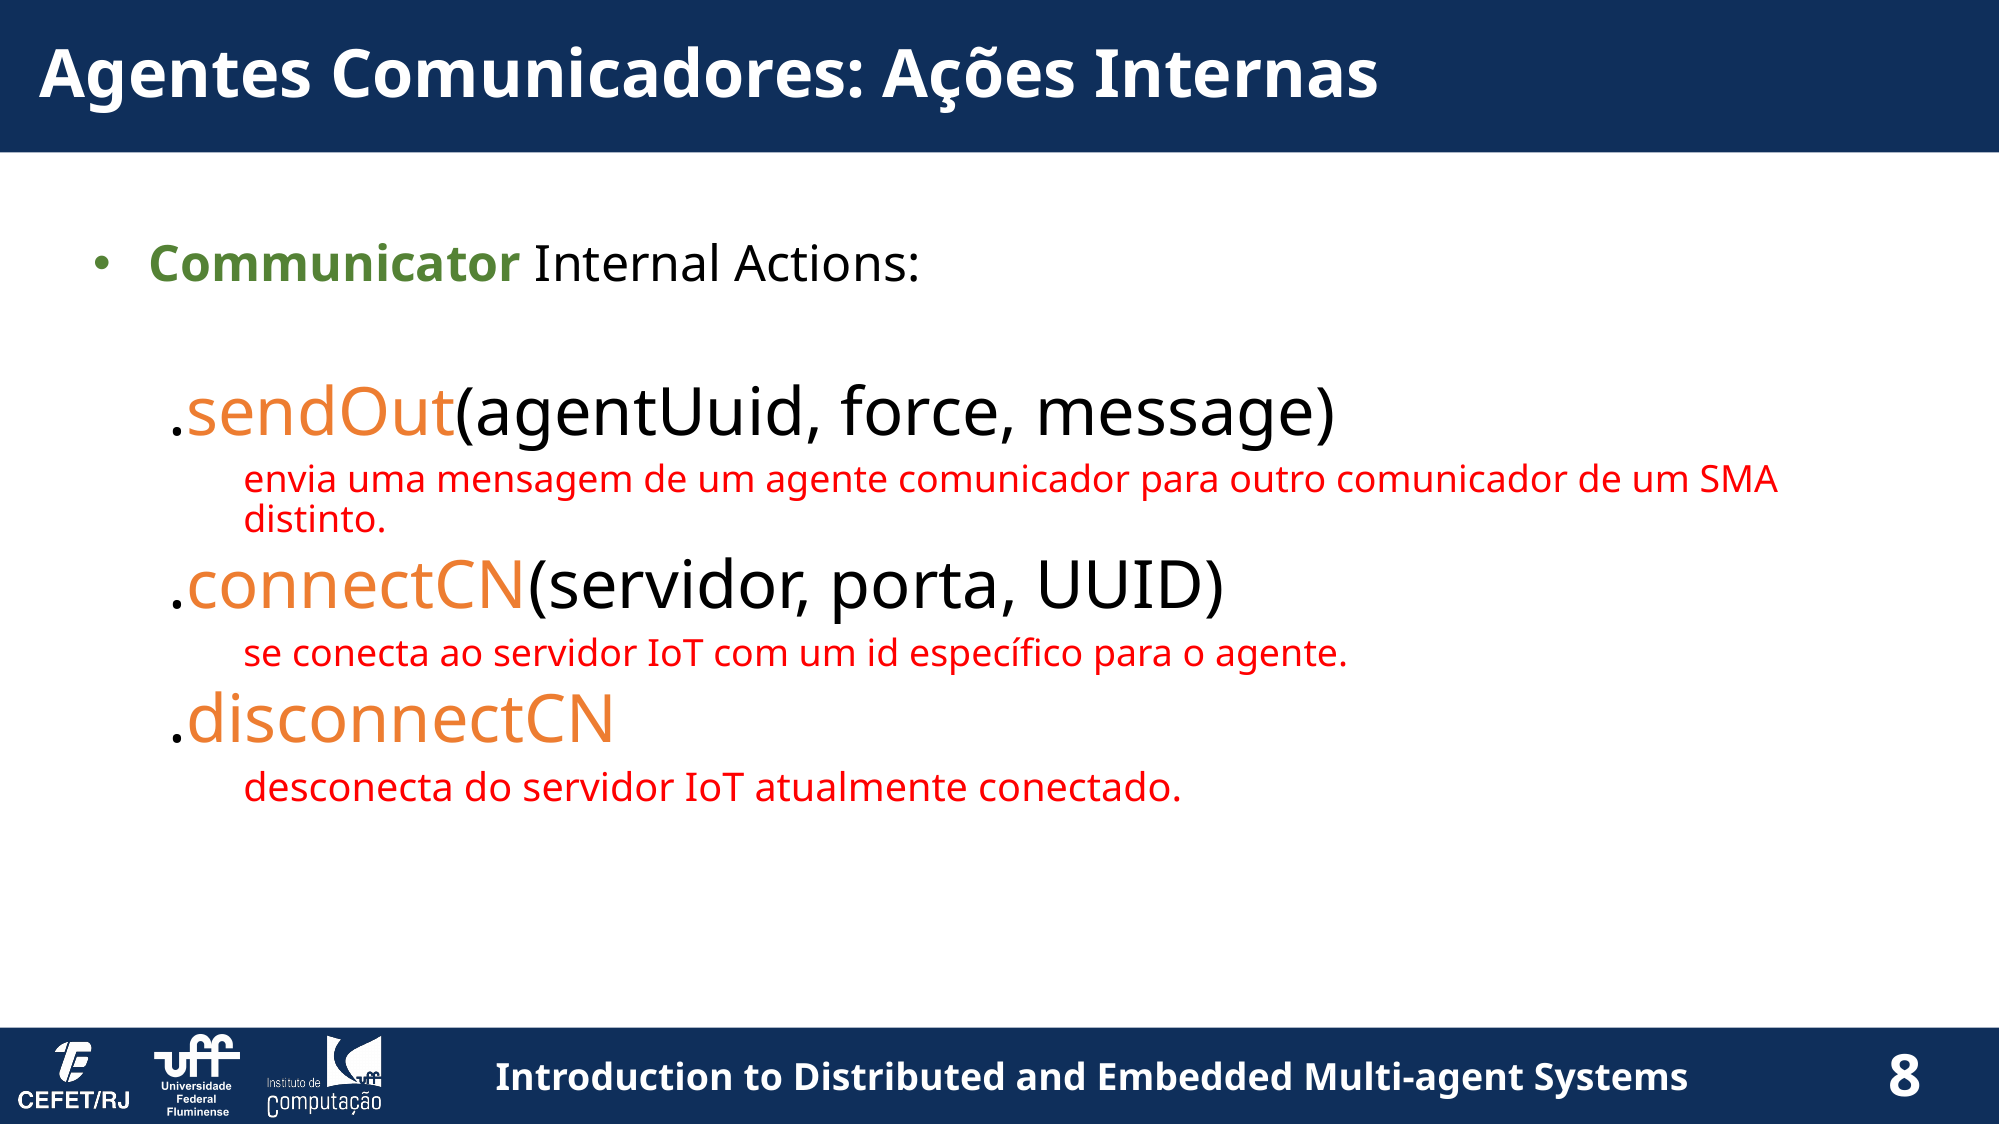

Agentes Comunicadores: Ações Internas
Communicator Internal Actions:
.sendOut(agentUuid, force, message)
envia uma mensagem de um agente comunicador para outro comunicador de um SMA distinto.
.connectCN(servidor, porta, UUID)
se conecta ao servidor IoT com um id específico para o agente.
.disconnectCN
desconecta do servidor IoT atualmente conectado.